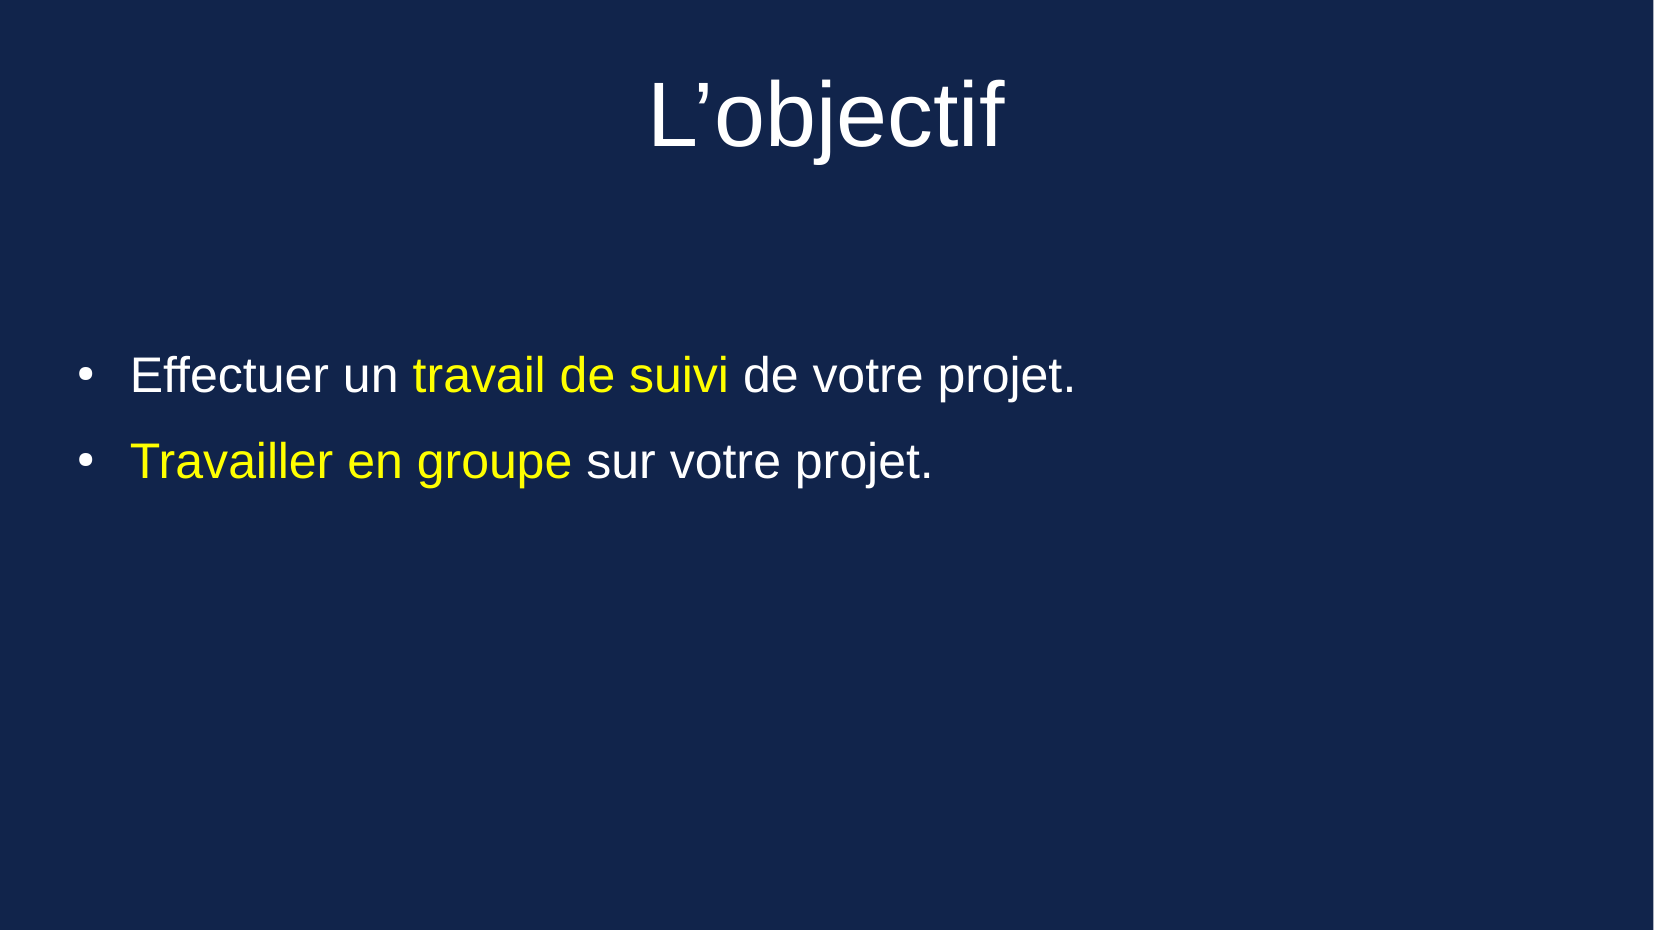

# L’objectif
Effectuer un travail de suivi de votre projet.
Travailler en groupe sur votre projet.